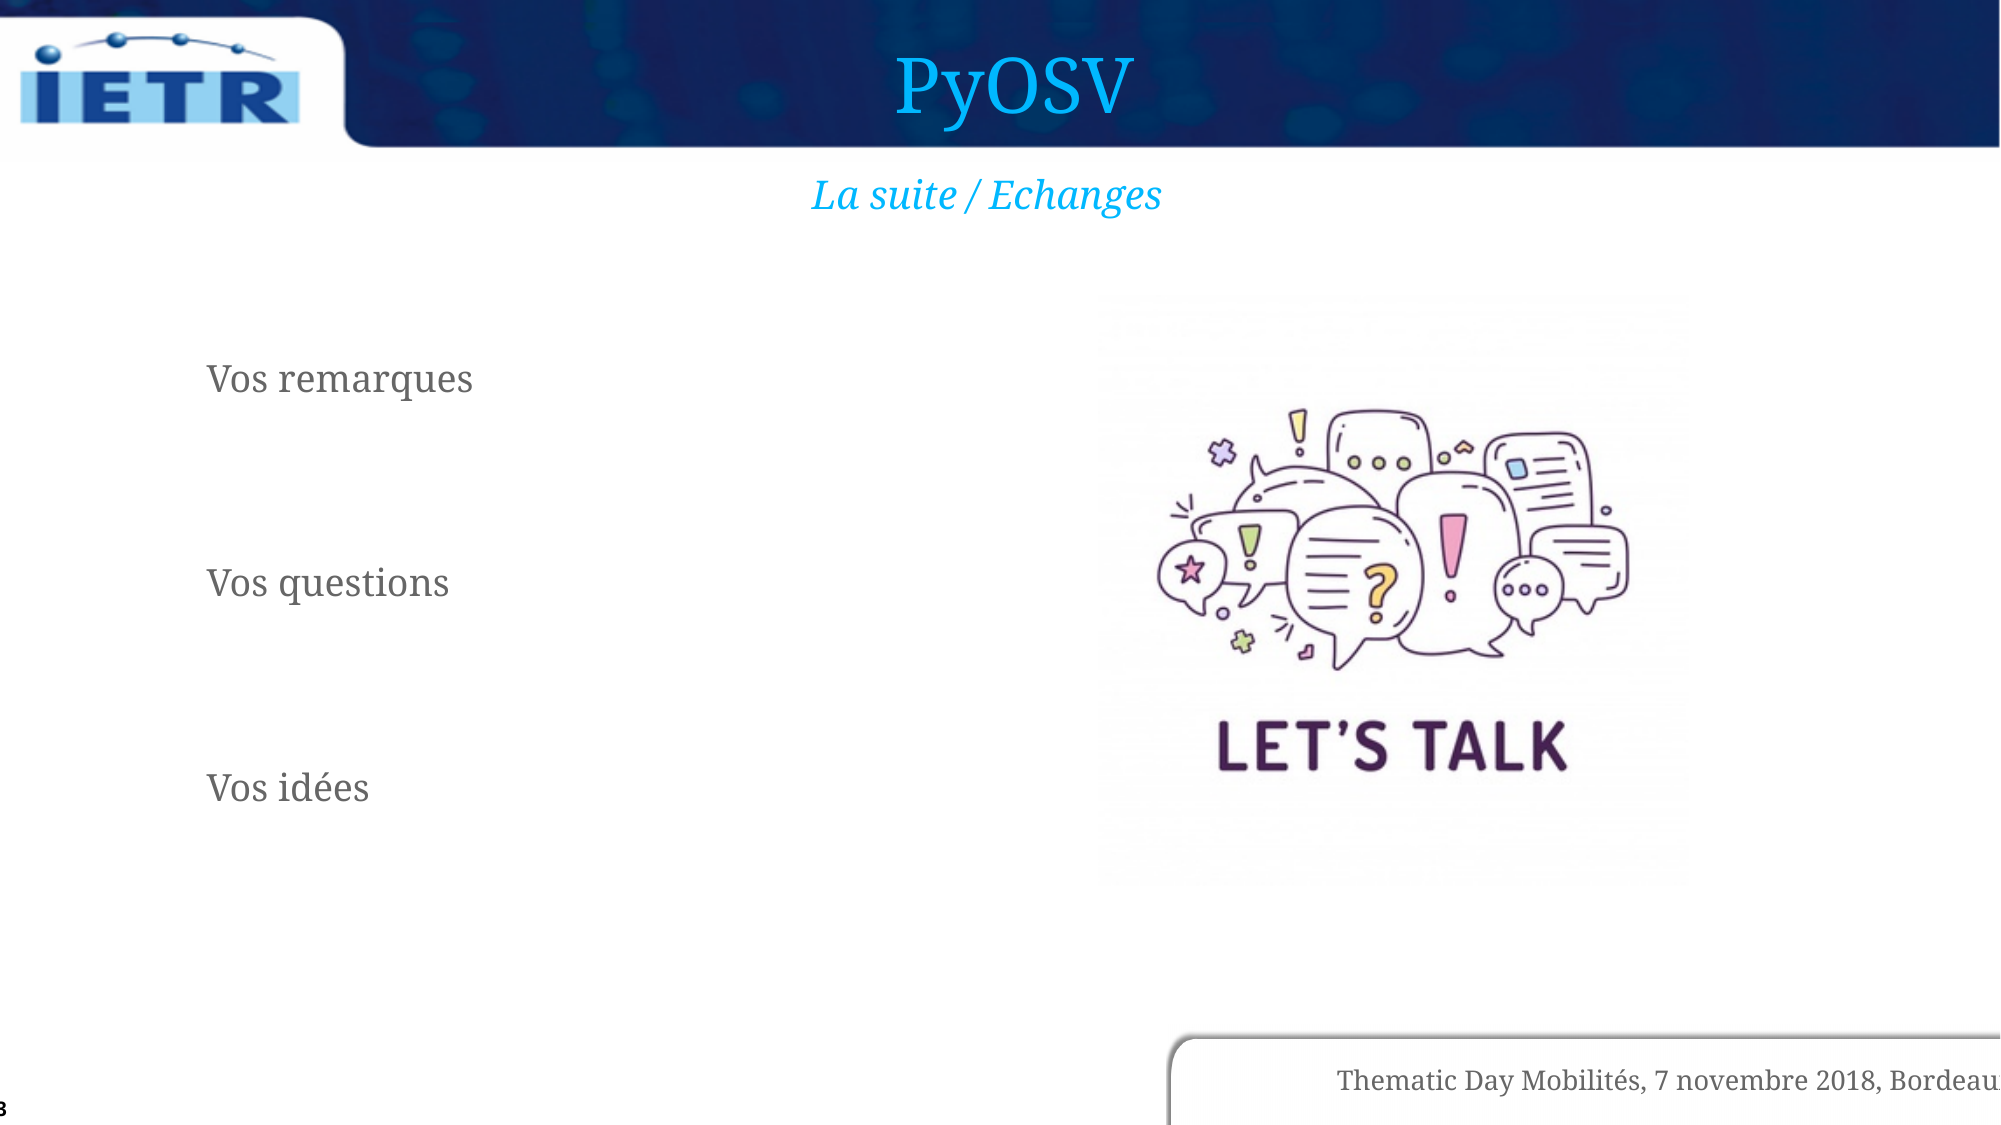

PyOSV
La suite / Echanges
	Vos remarques
	Vos questions
	Vos idées
Thematic Day Mobilités, 7 novembre 2018, Bordeaux